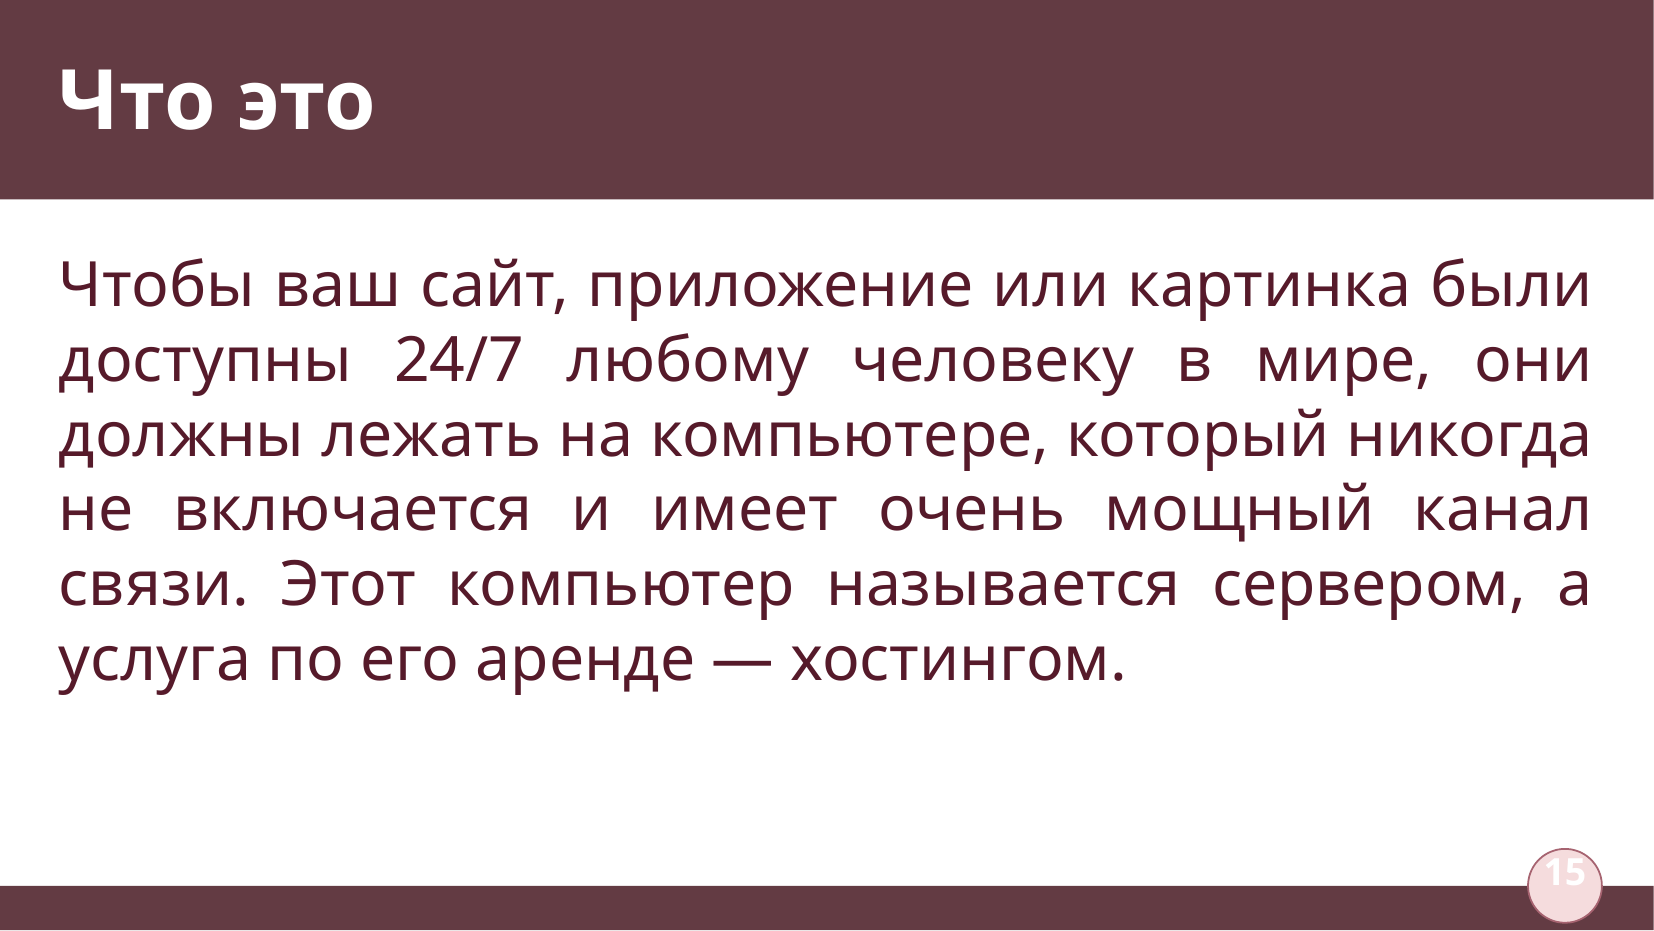

# Что это
Чтобы ваш сайт, приложение или картинка были доступны 24/7 любому человеку в мире, они должны лежать на компьютере, который никогда не включается и имеет очень мощный канал связи. Этот компьютер называется сервером, а услуга по его аренде — хостингом.